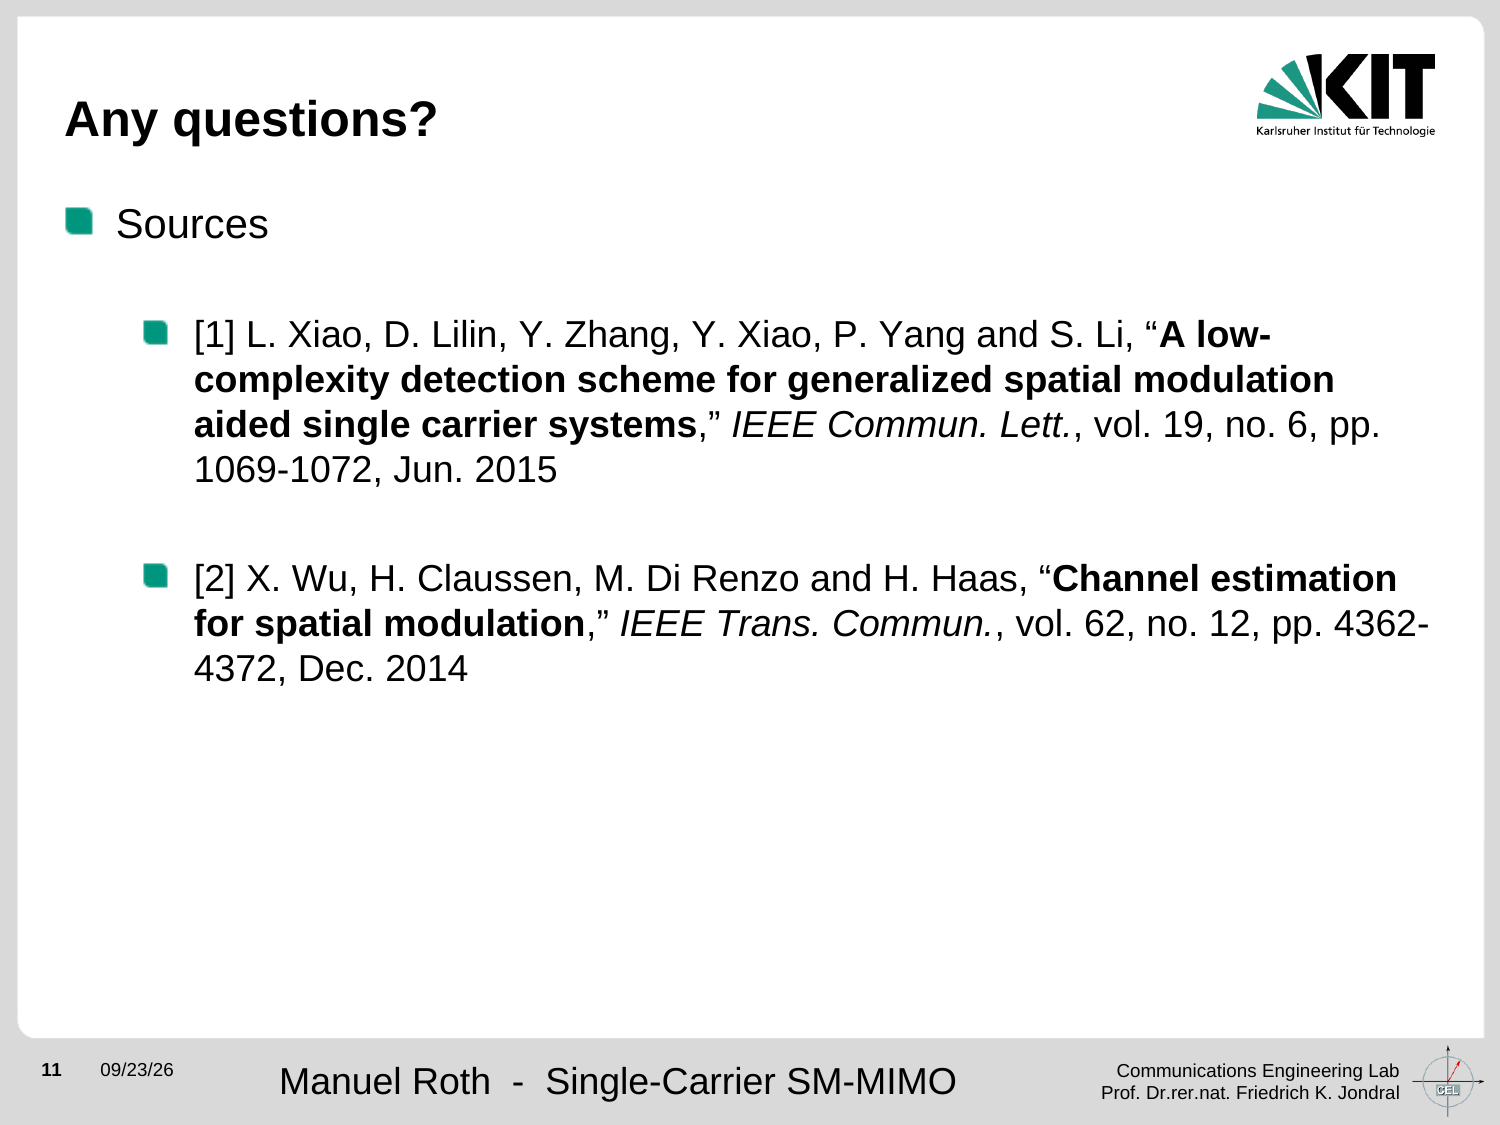

# Any questions?
Sources
[1] L. Xiao, D. Lilin, Y. Zhang, Y. Xiao, P. Yang and S. Li, “A low-complexity detection scheme for generalized spatial modulation aided single carrier systems,” IEEE Commun. Lett., vol. 19, no. 6, pp. 1069-1072, Jun. 2015
[2] X. Wu, H. Claussen, M. Di Renzo and H. Haas, “Channel estimation for spatial modulation,” IEEE Trans. Commun., vol. 62, no. 12, pp. 4362-4372, Dec. 2014
Manuel Roth - Single-Carrier SM-MIMO